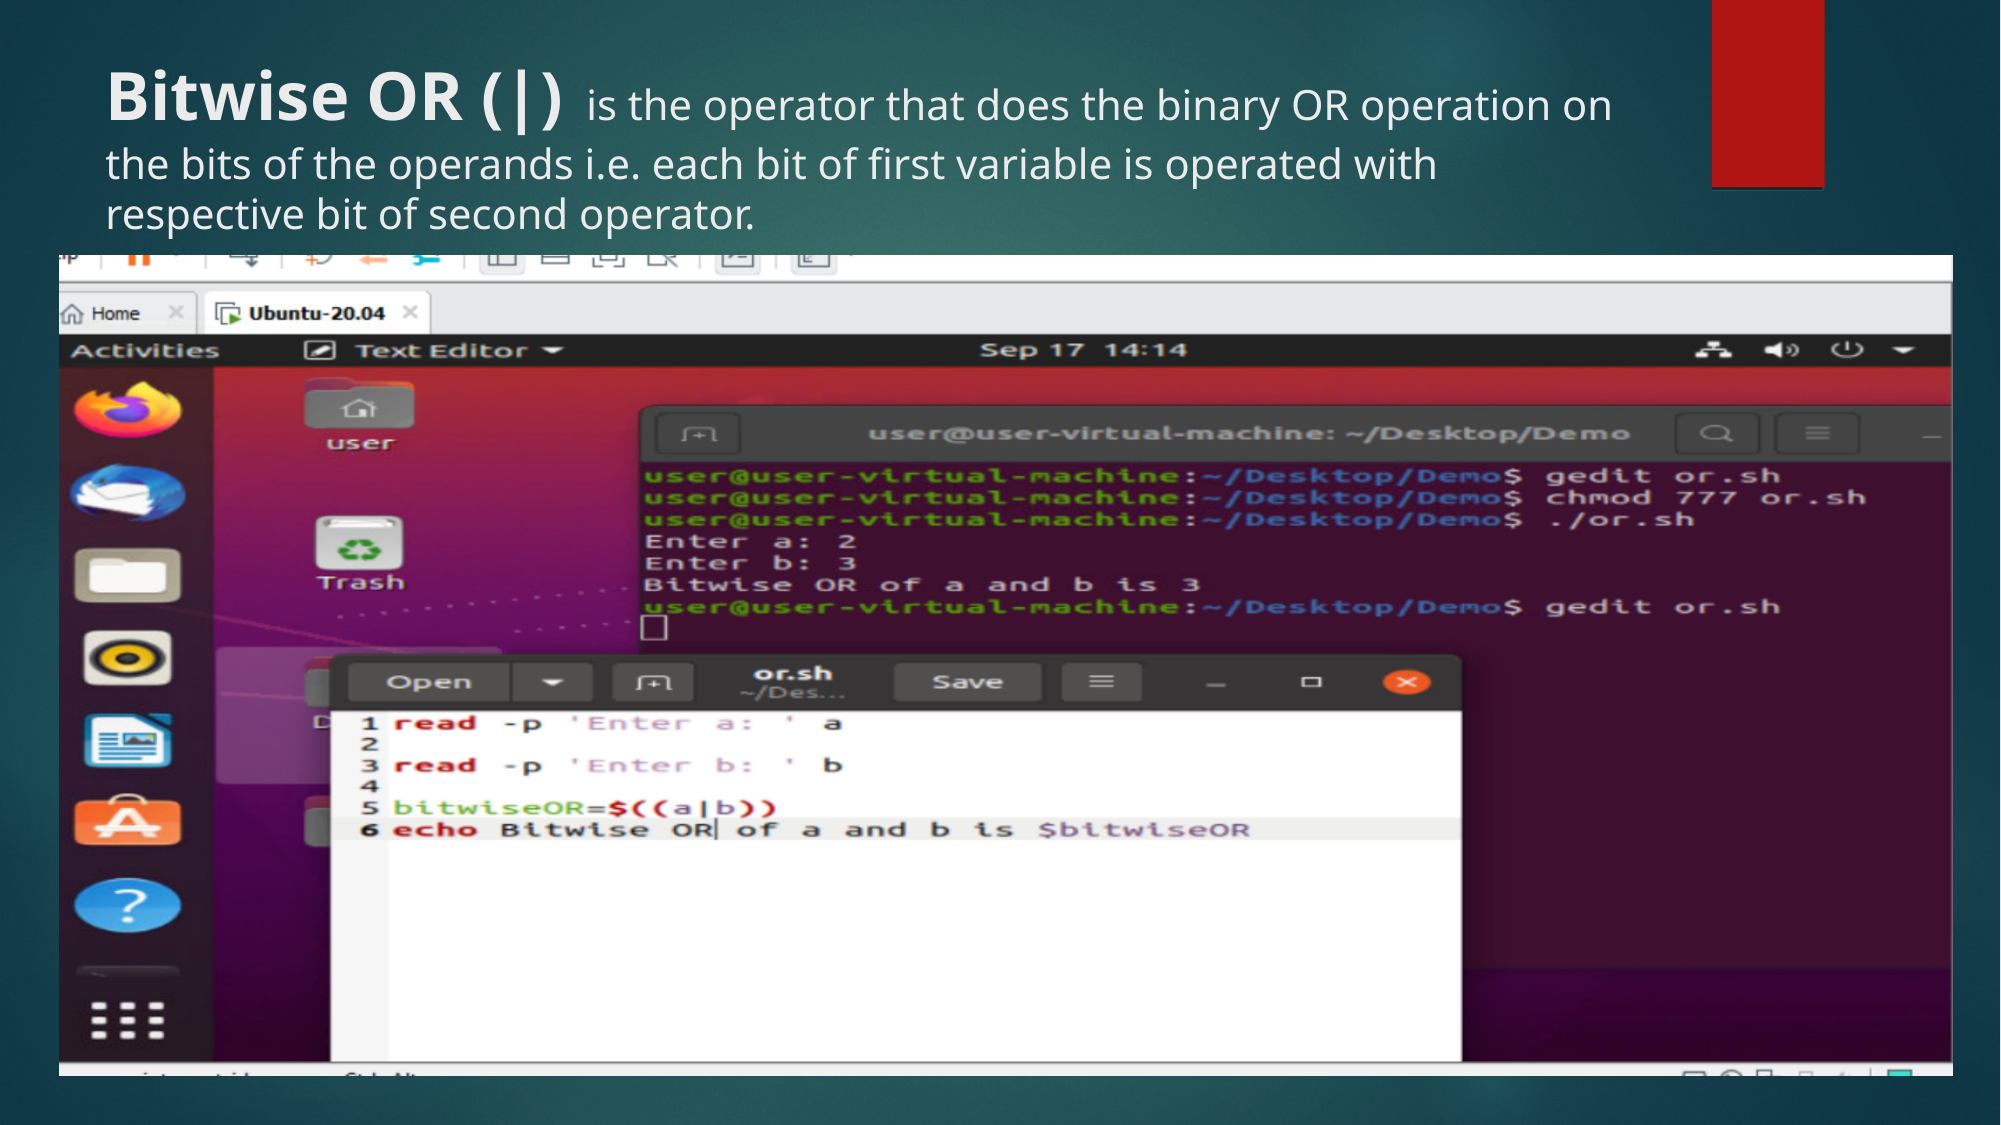

# Bitwise OR (|) is the operator that does the binary OR operation on the bits of the operands i.e. each bit of first variable is operated with respective bit of second operator.